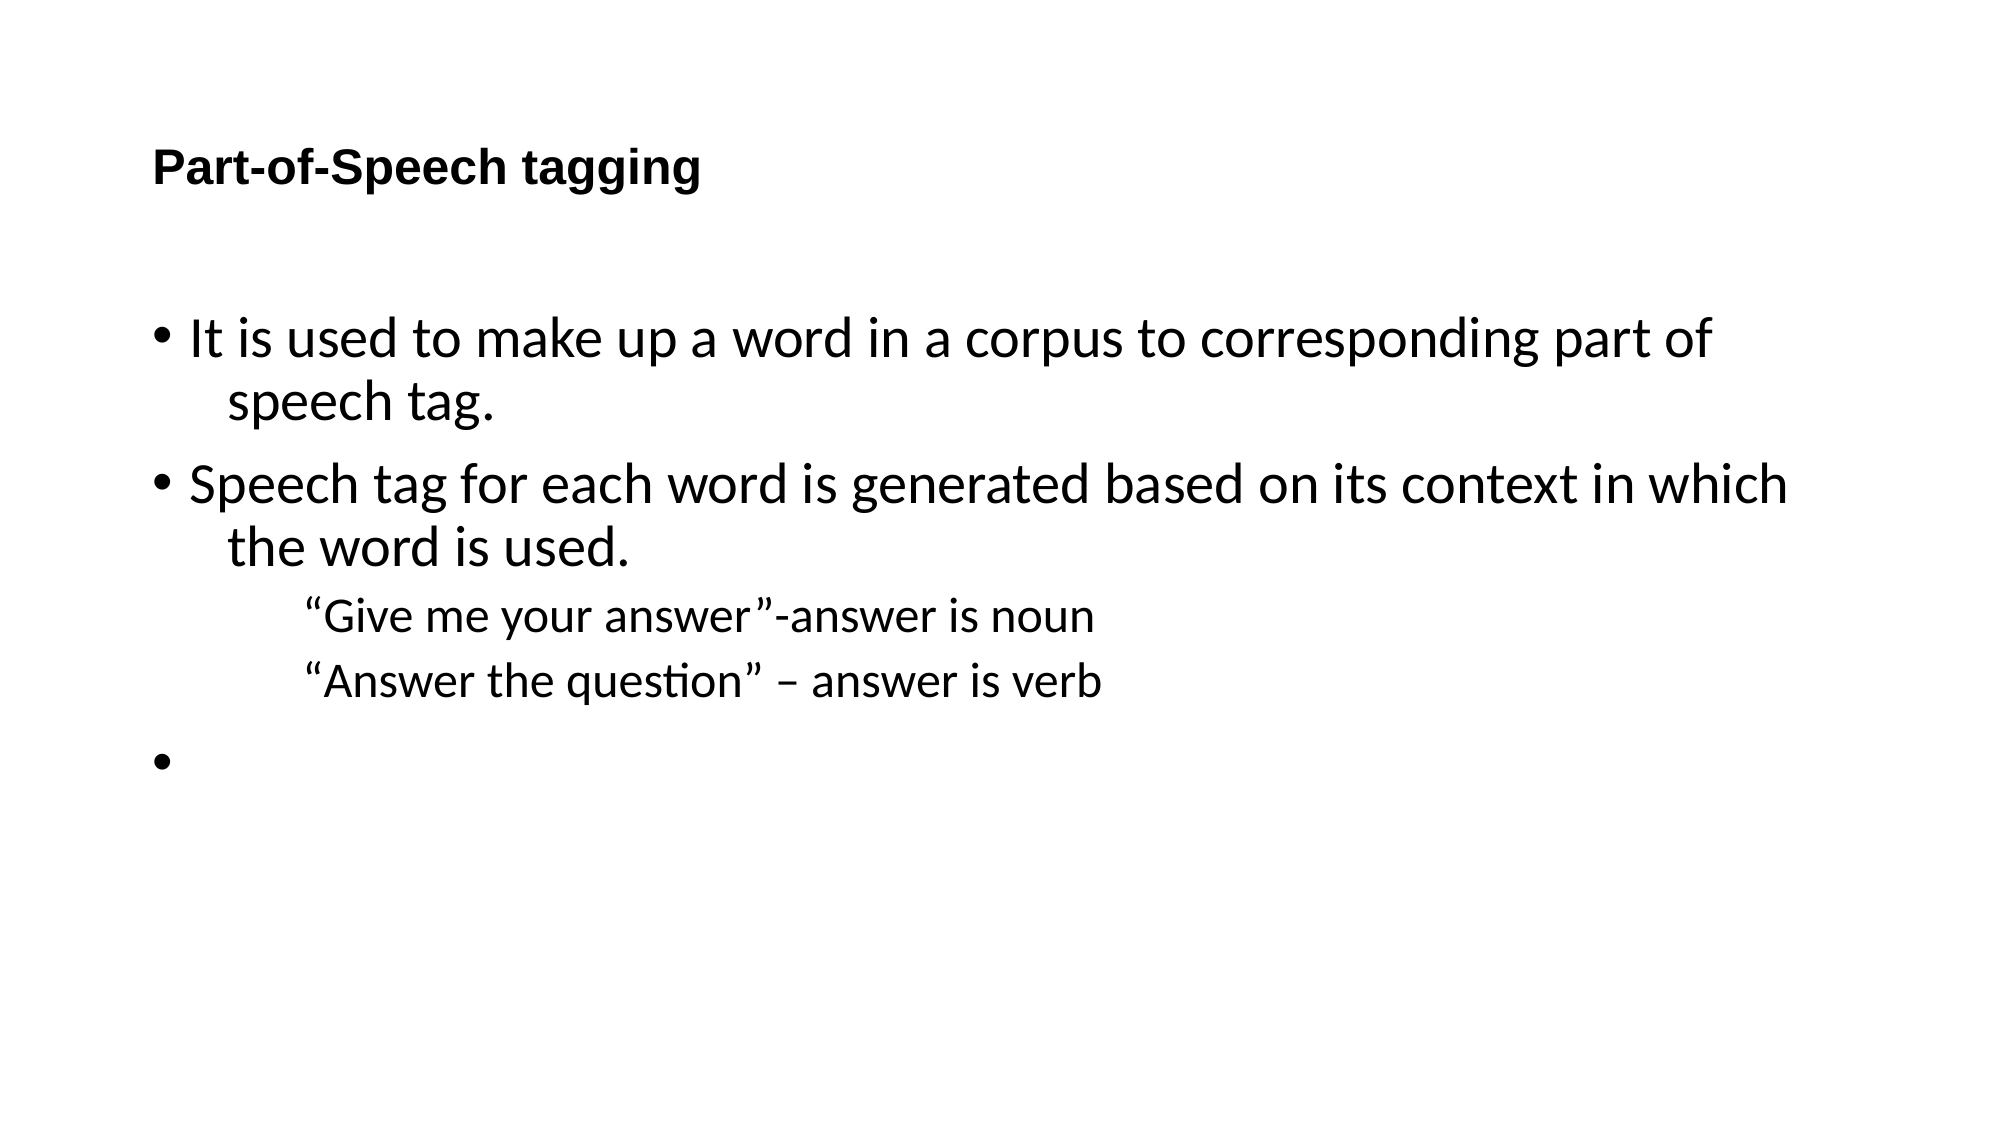

# Part-of-Speech tagging
It is used to make up a word in a corpus to corresponding part of speech tag.
Speech tag for each word is generated based on its context in which the word is used.
“Give me your answer”-answer is noun
“Answer the question” – answer is verb